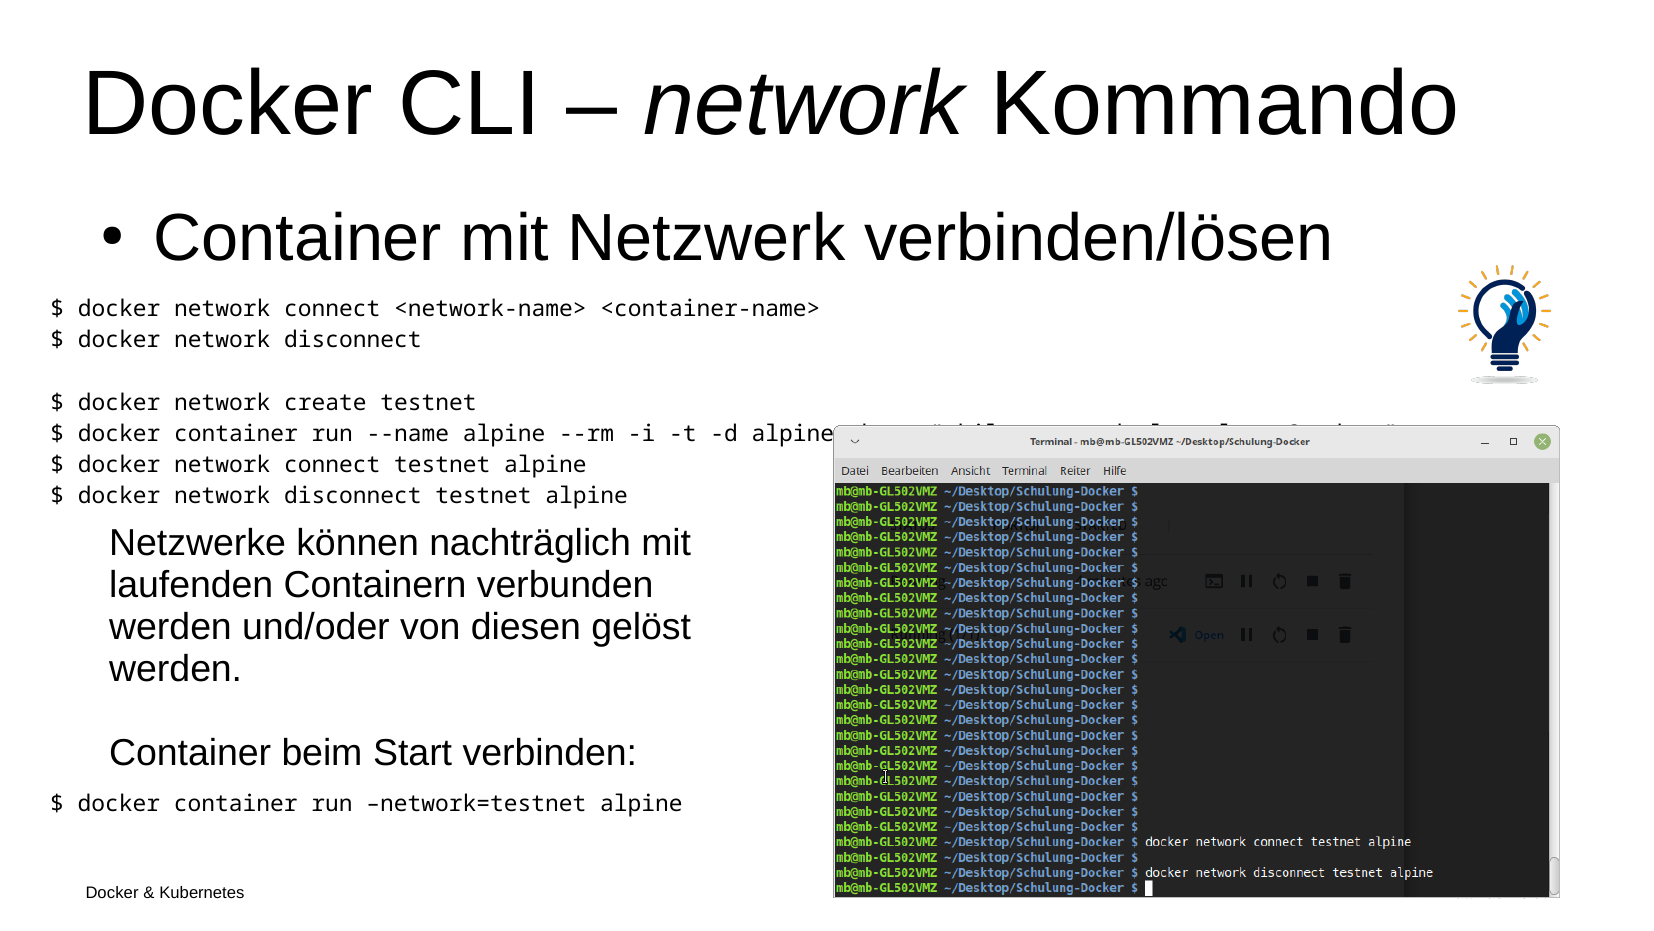

# Docker CLI – network Kommando
Container mit Netzwerk verbinden/lösen
$ docker network connect <network-name> <container-name>
$ docker network disconnect
$ docker network create testnet
$ docker container run --name alpine --rm -i -t -d alpine sh -c "while true; do ls; sleep 3; done"
$ docker network connect testnet alpine
$ docker network disconnect testnet alpine
Netzwerke können nachträglich mit laufenden Containern verbunden werden und/oder von diesen gelöst werden.
Container beim Start verbinden:
$ docker container run –network=testnet alpine
Docker & Kubernetes																Dr. Matthias Boldt